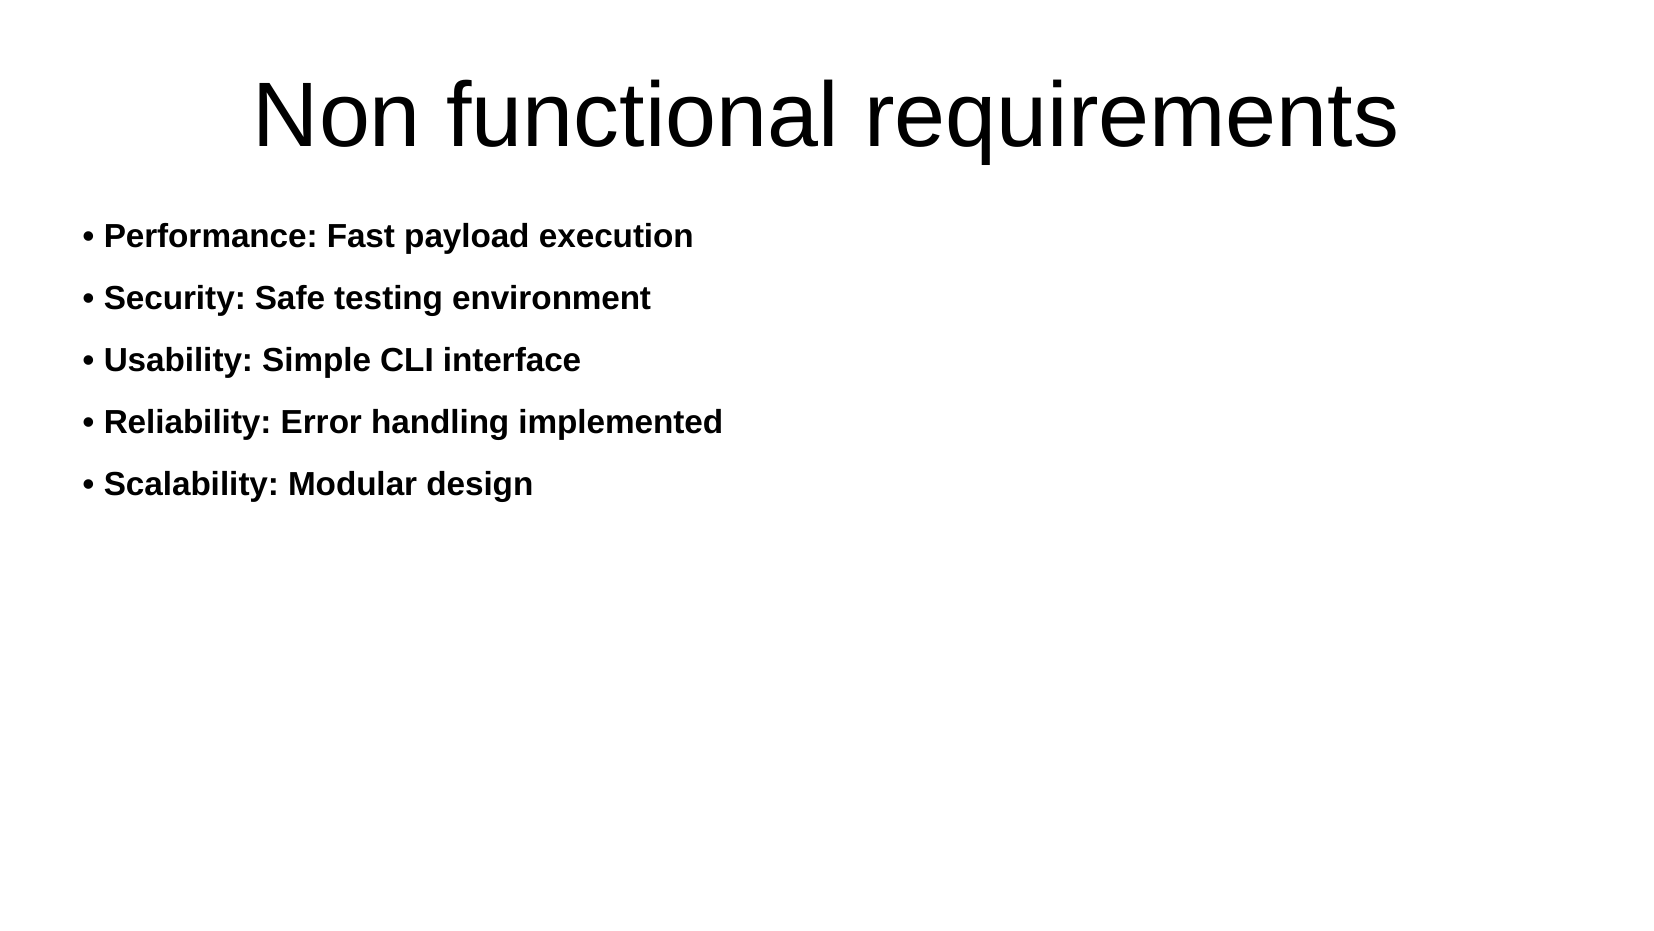

# Non functional requirements
• Performance: Fast payload execution
• Security: Safe testing environment
• Usability: Simple CLI interface
• Reliability: Error handling implemented
• Scalability: Modular design